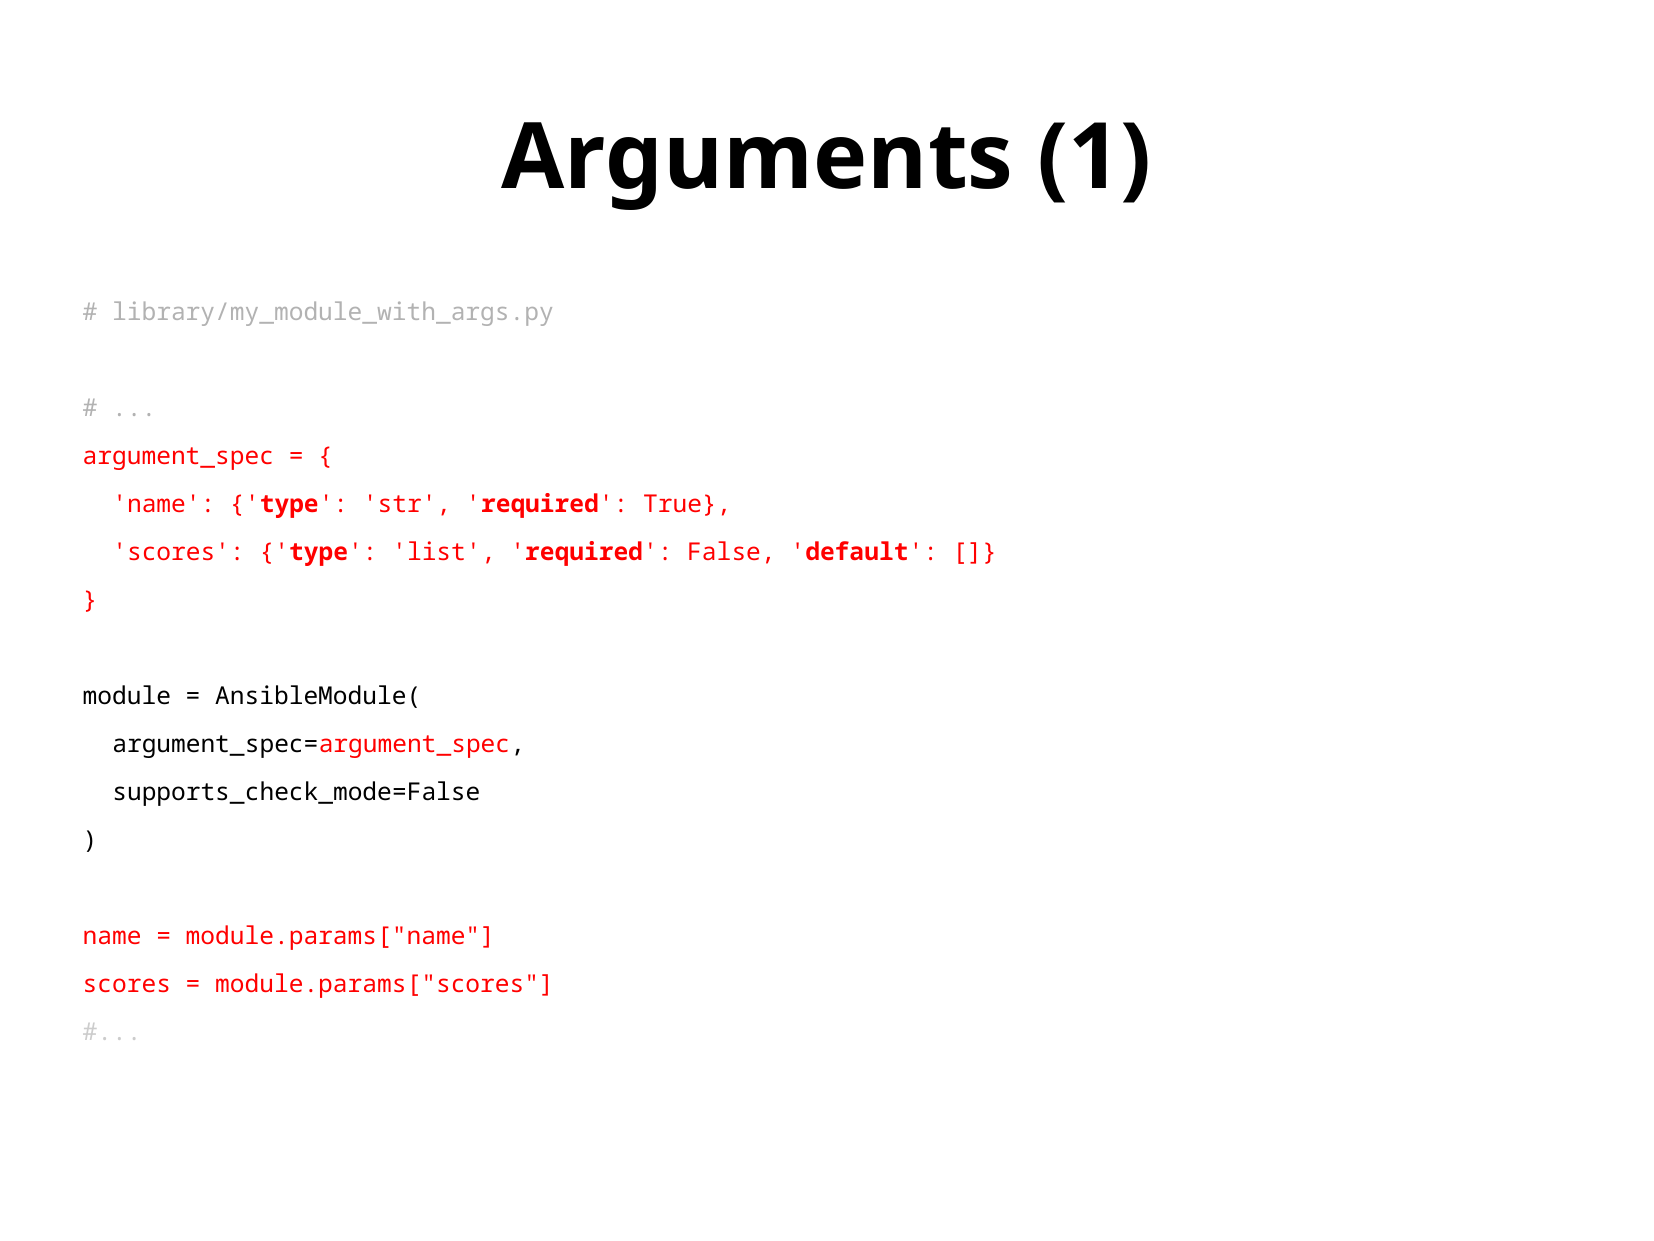

# Arguments (1)
# library/my_module_with_args.py
# ...
argument_spec = {
 'name': {'type': 'str', 'required': True},
 'scores': {'type': 'list', 'required': False, 'default': []}
}
module = AnsibleModule(
 argument_spec=argument_spec,
 supports_check_mode=False
)
name = module.params["name"]
scores = module.params["scores"]
#...